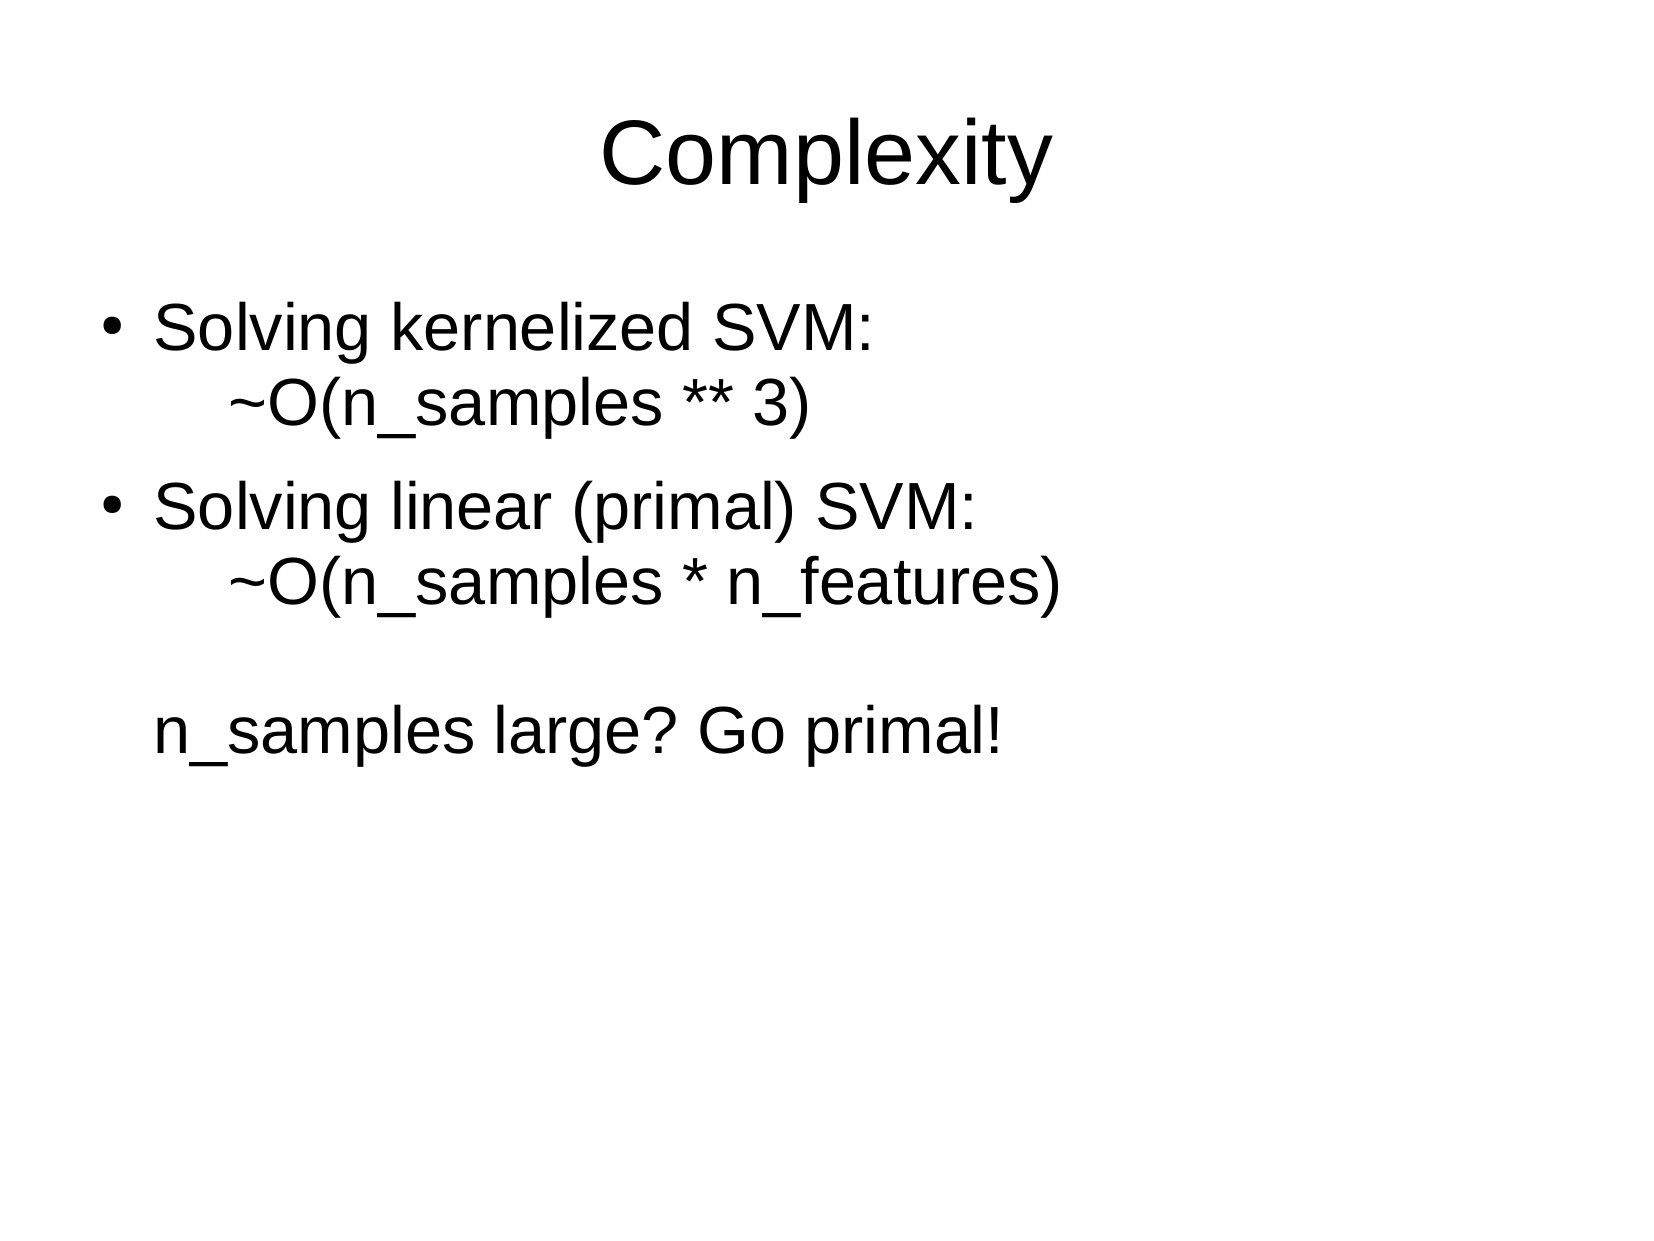

# Complexity
Solving kernelized SVM:
	~O(n_samples ** 3)
Solving linear (primal) SVM:
	~O(n_samples * n_features)
n_samples large? Go primal!